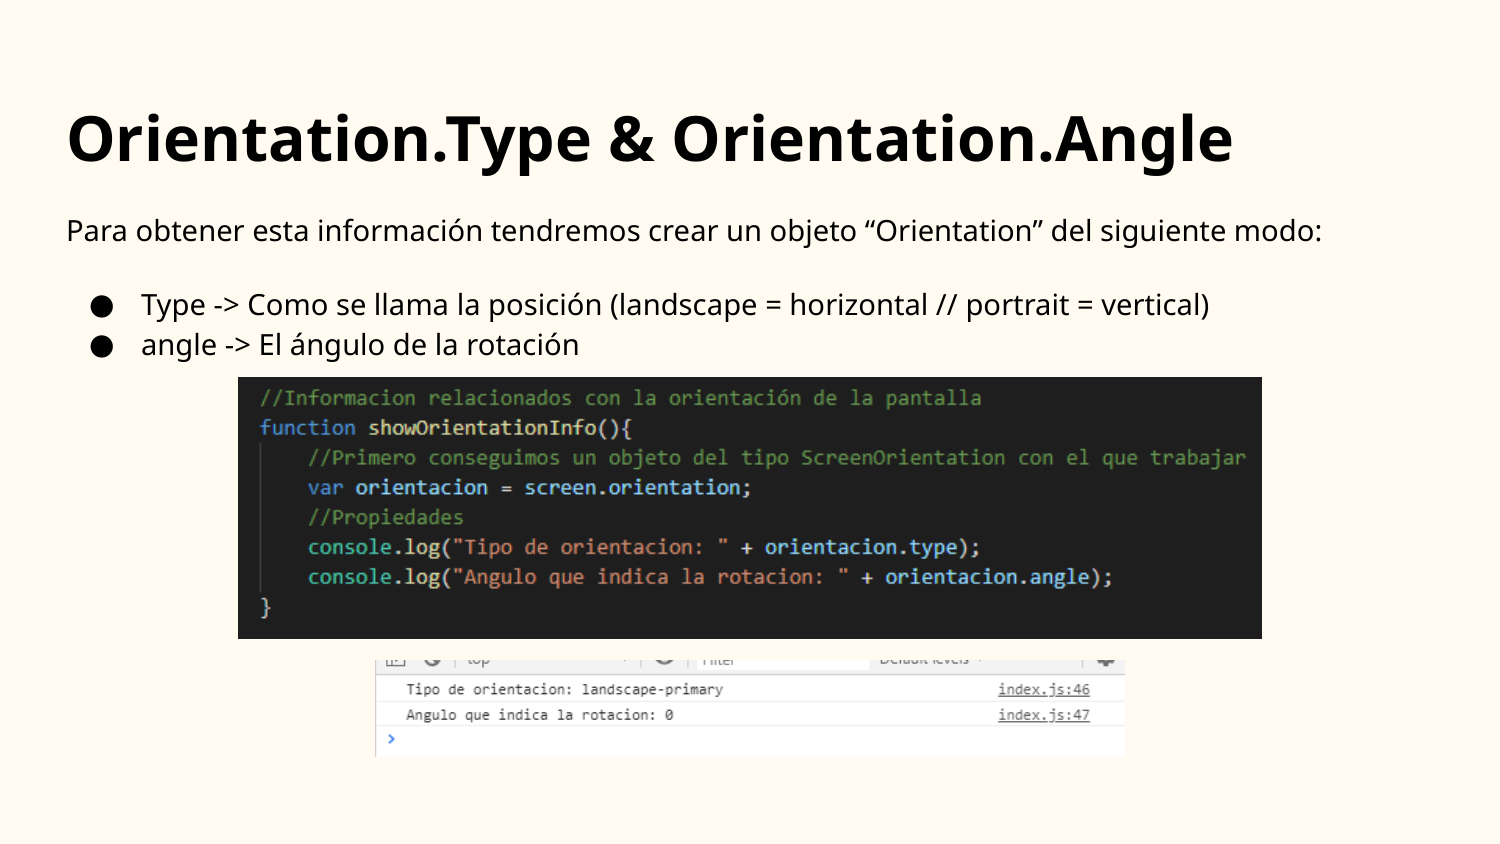

# Orientation.Type & Orientation.Angle
Para obtener esta información tendremos crear un objeto “Orientation” del siguiente modo:
Type -> Como se llama la posición (landscape = horizontal // portrait = vertical)
angle -> El ángulo de la rotación